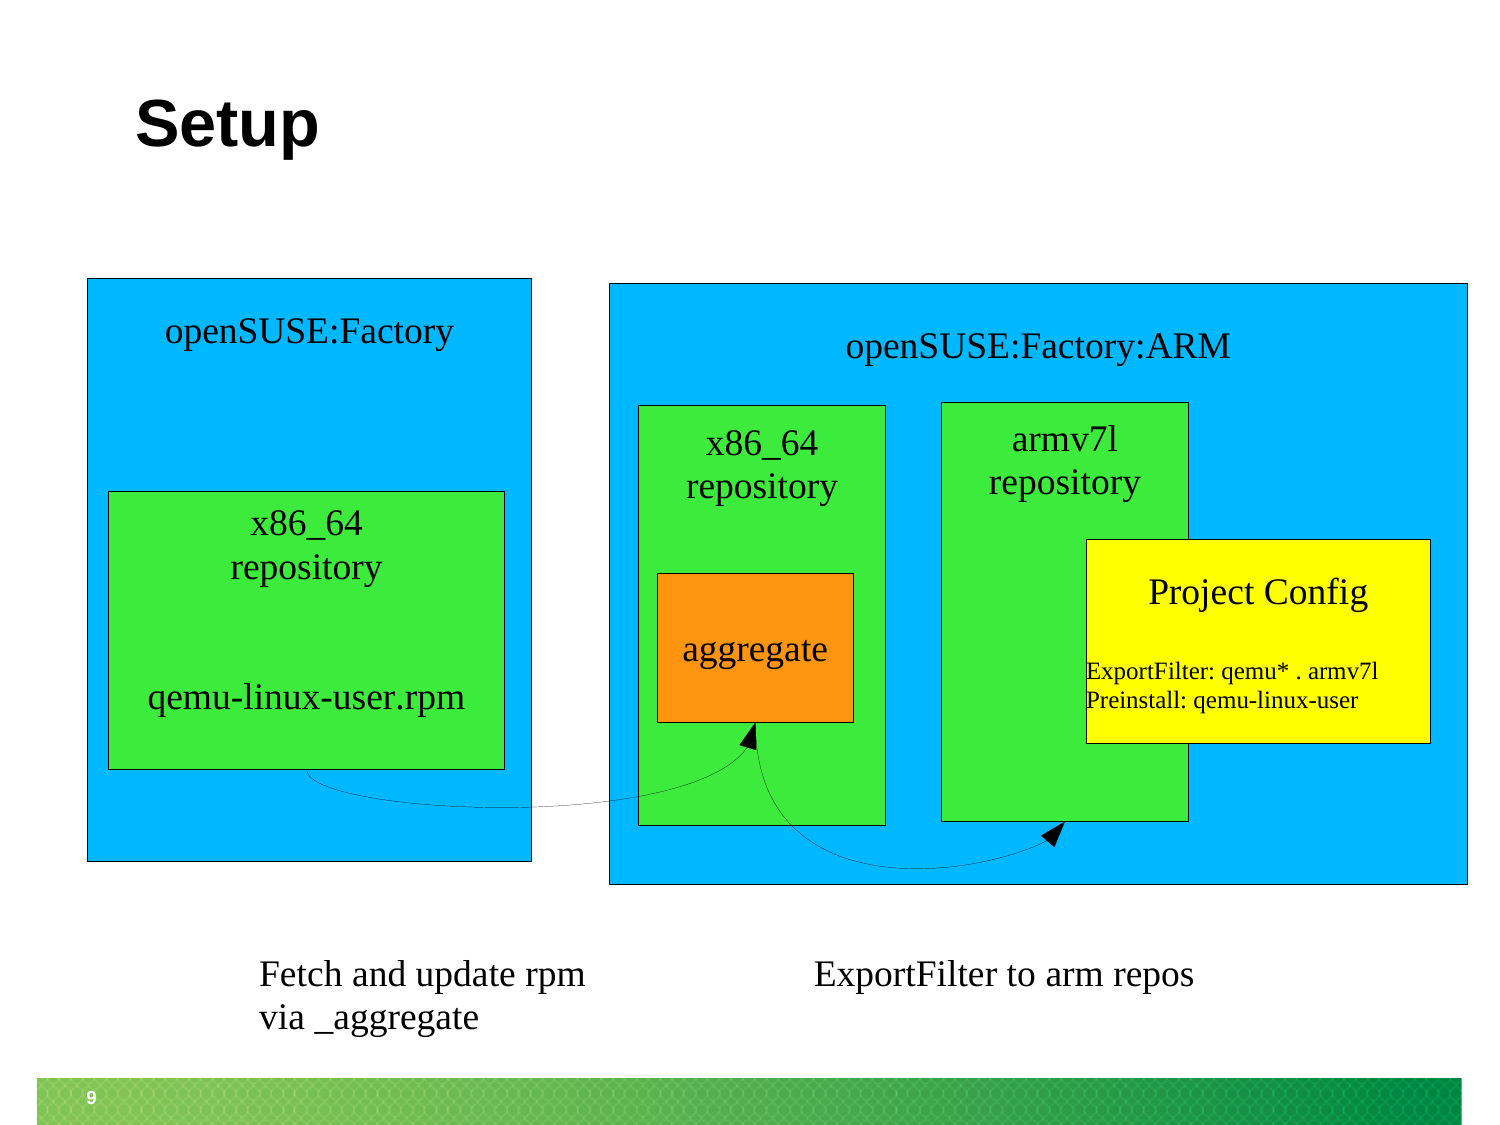

# Setup
openSUSE:Factory
openSUSE:Factory:ARM
armv7l
repository
x86_64
repository
x86_64
repository
qemu-linux-user.rpm
Project Config
ExportFilter: qemu* . armv7l
Preinstall: qemu-linux-user
aggregate
Fetch and update rpm
via _aggregate
ExportFilter to arm repos